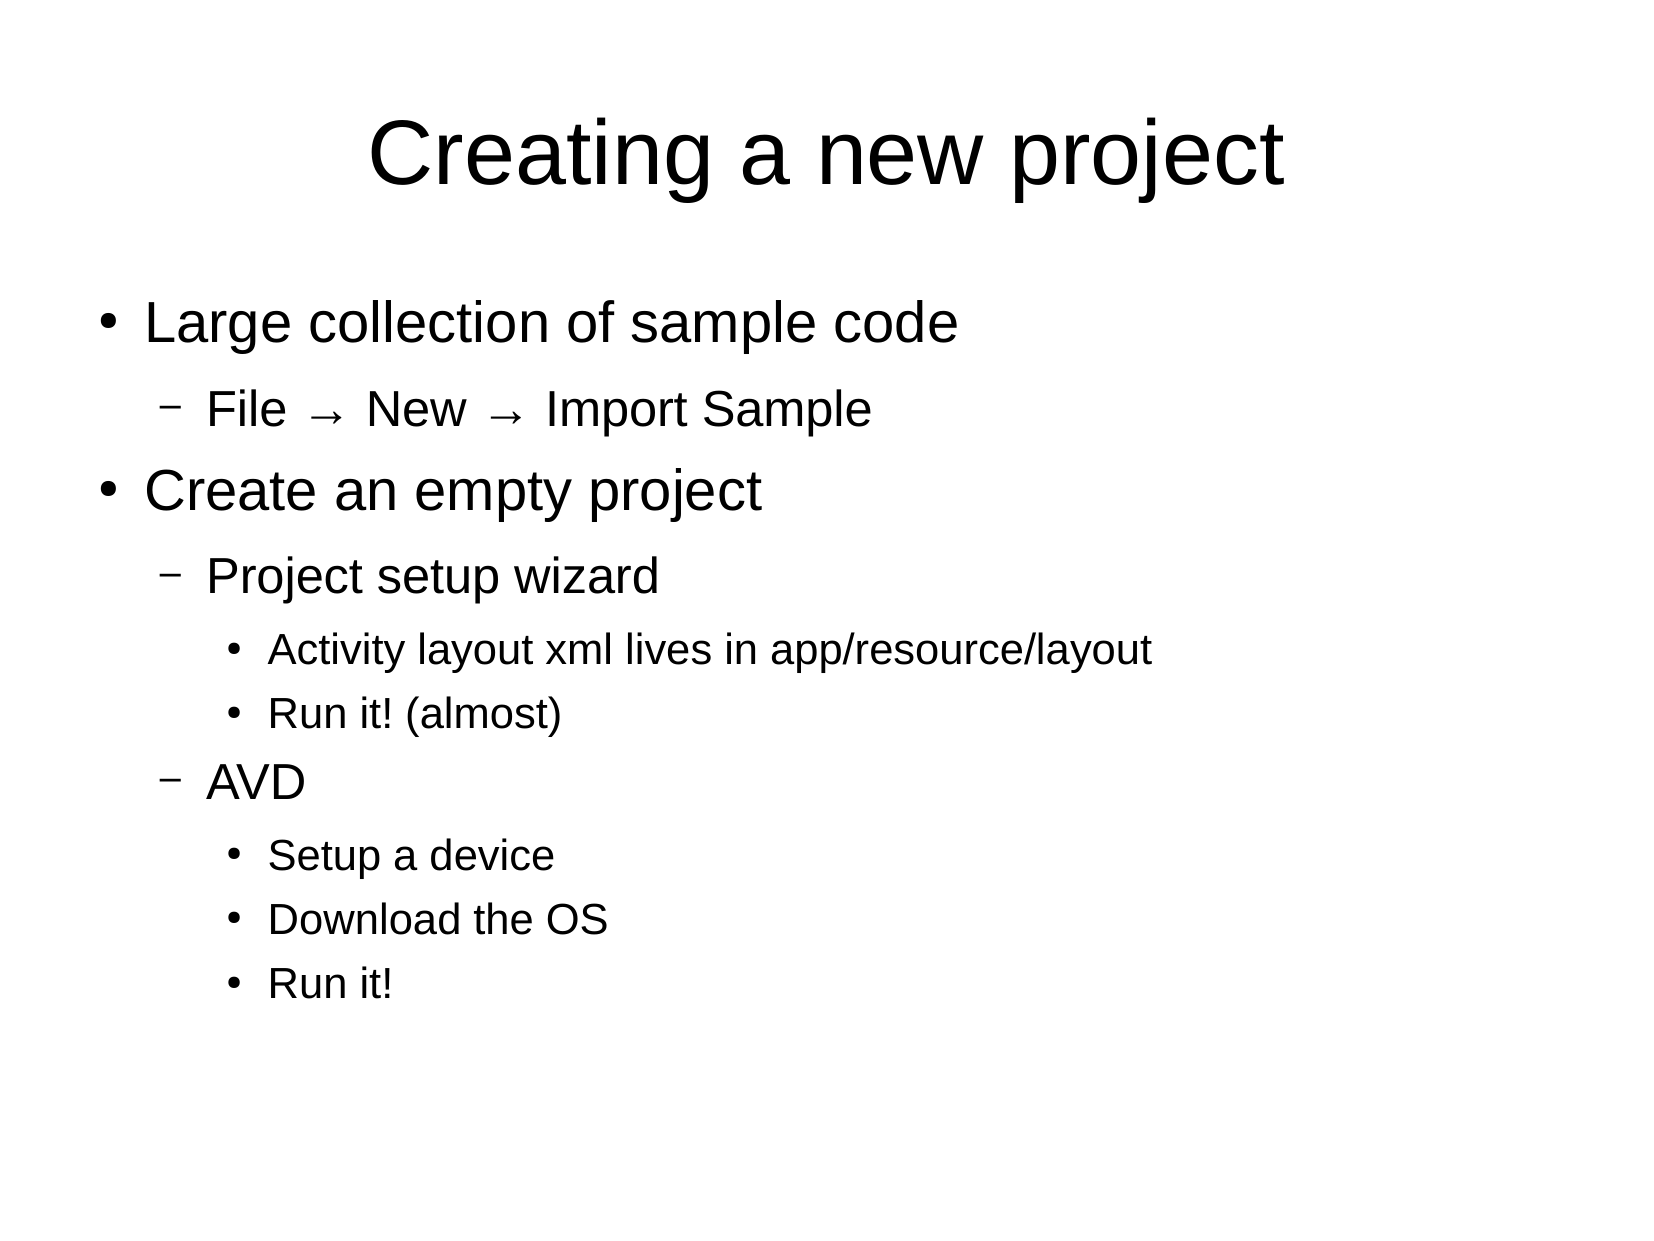

# Creating a new project
Large collection of sample code
File → New → Import Sample
Create an empty project
Project setup wizard
Activity layout xml lives in app/resource/layout
Run it! (almost)
AVD
Setup a device
Download the OS
Run it!